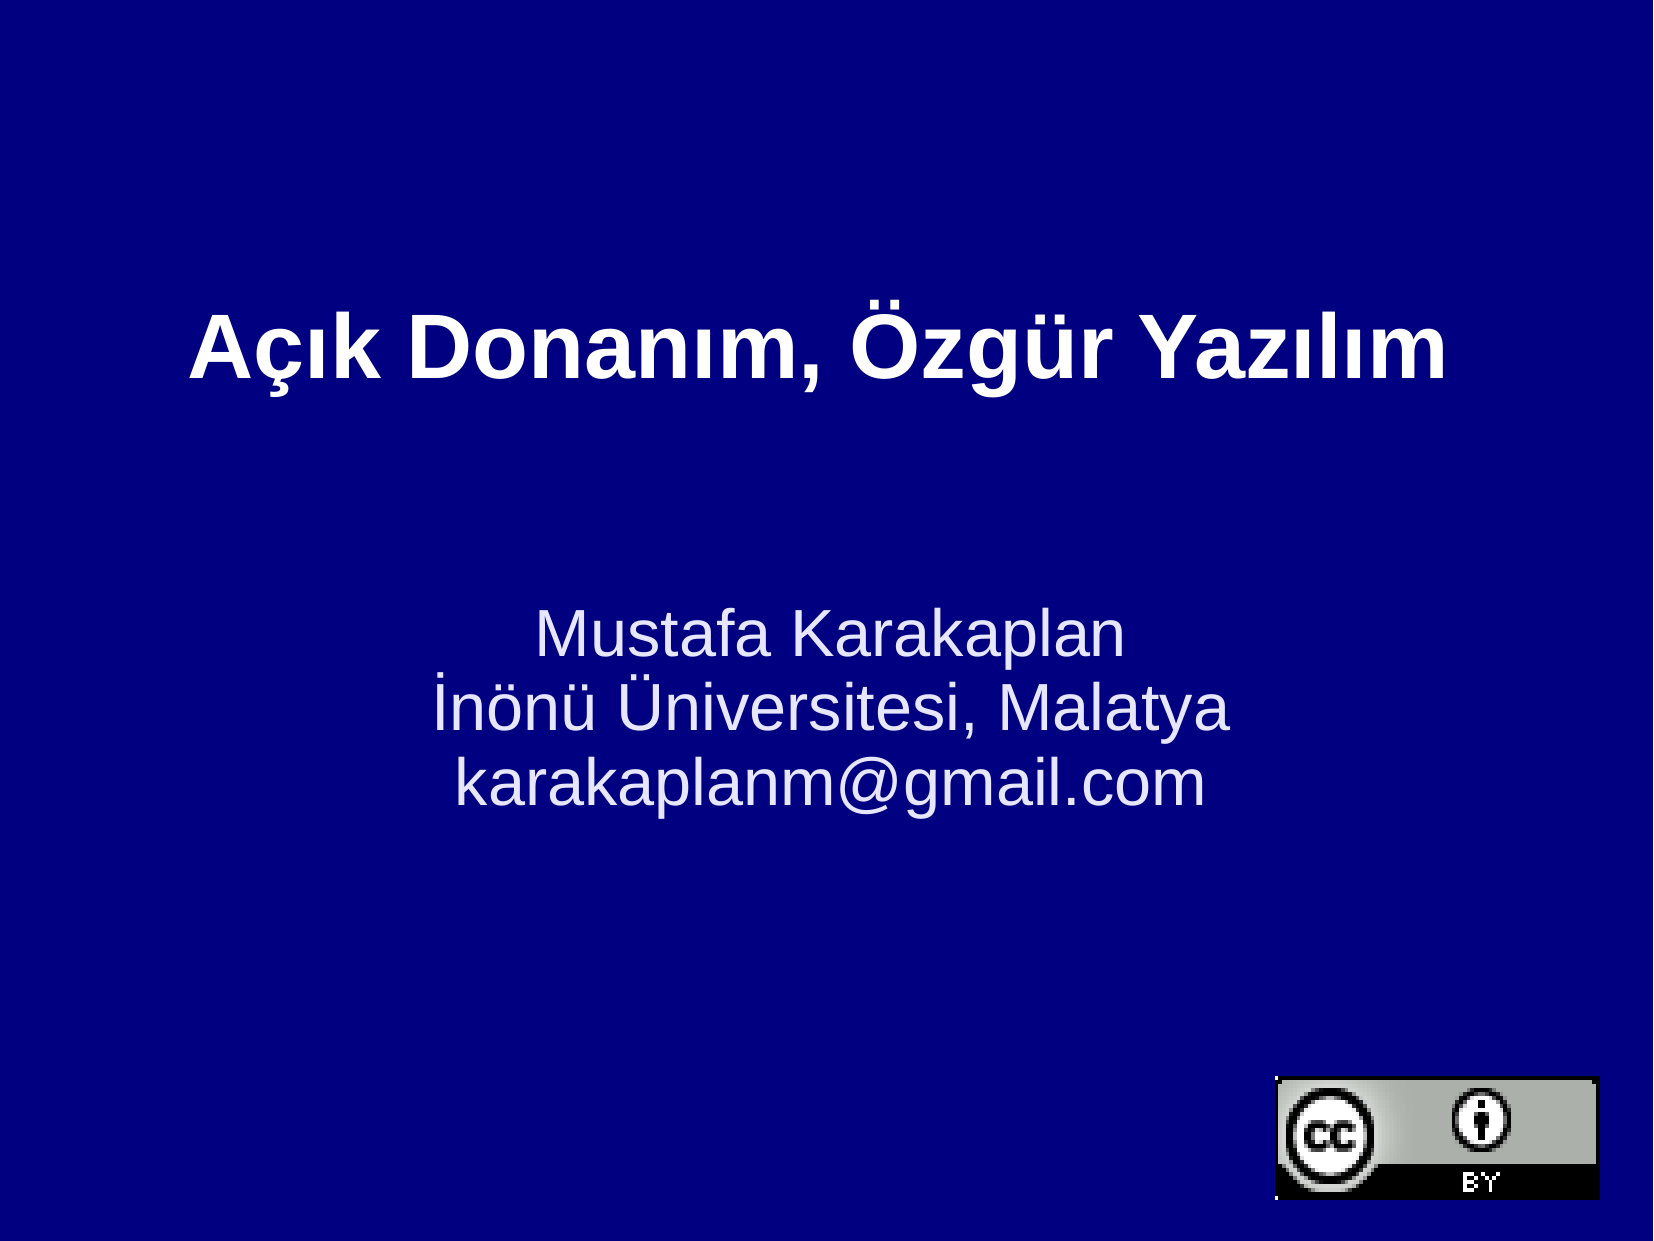

# Açık Donanım, Özgür Yazılım
Mustafa Karakaplan
İnönü Üniversitesi, Malatya
karakaplanm@gmail.com